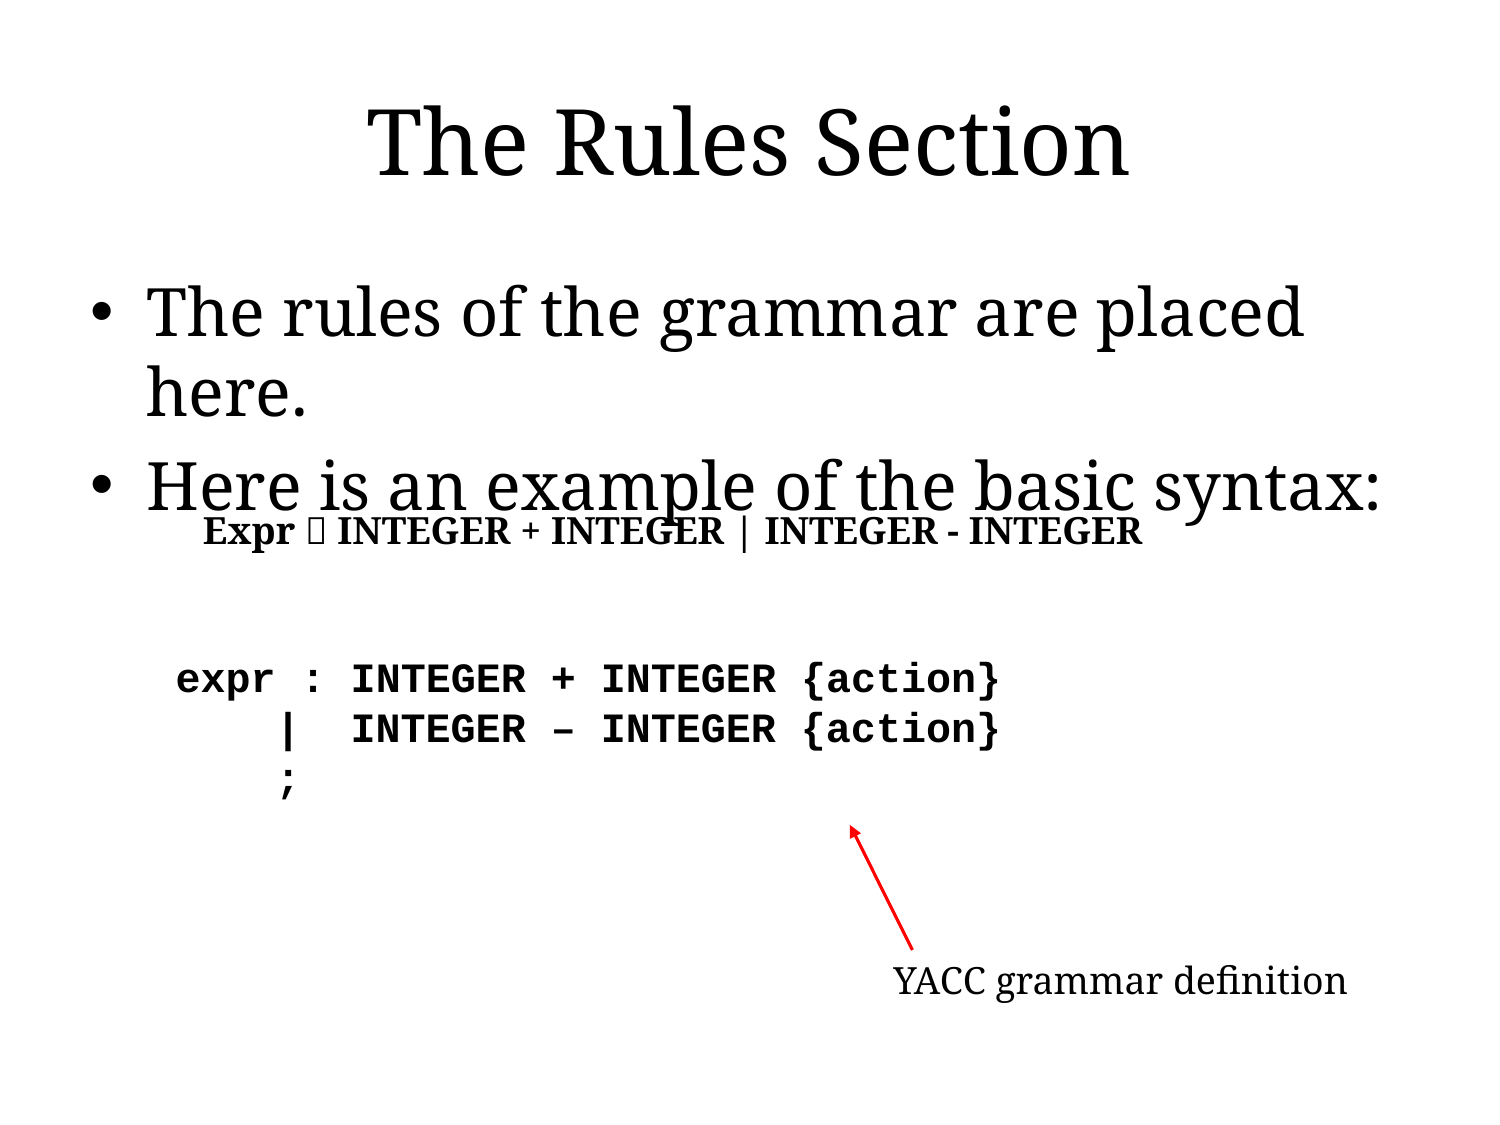

# The Rules Section
The rules of the grammar are placed here.
Here is an example of the basic syntax:
Expr  INTEGER + INTEGER | INTEGER - INTEGER
expr : INTEGER + INTEGER {action}
 | INTEGER – INTEGER {action}
 ;
YACC grammar definition